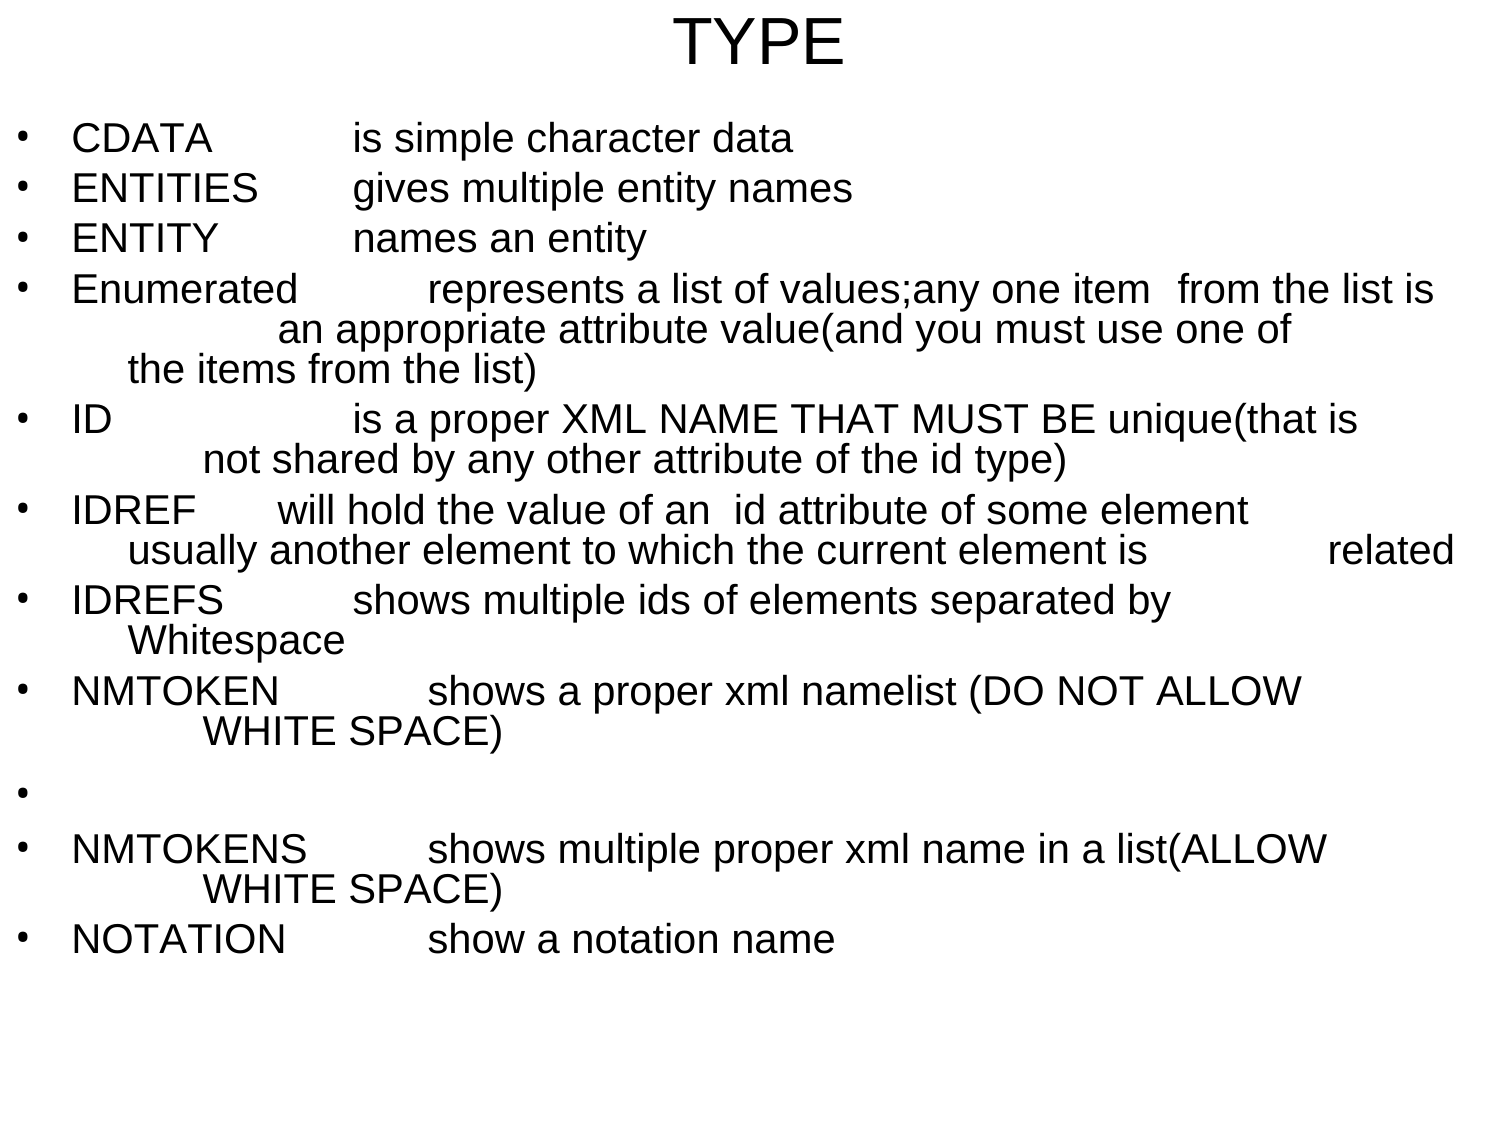

# TYPE
CDATA		is simple character data
ENTITIES		gives multiple entity names
ENTITY		names an entity
Enumerated		represents a list of values;any one item 	from the list is 			an appropriate attribute value(and you must use one of 			the items from the list)
ID			is a proper XML NAME THAT MUST BE unique(that is 			not shared by any other attribute of the id type)
IDREF		will hold the value of an id attribute of some element 			usually another element to which the current element is 			related
IDREFS		shows multiple ids of elements separated by 				Whitespace
NMTOKEN		shows a proper xml namelist (DO NOT ALLOW 				WHITE SPACE)
NMTOKENS		shows multiple proper xml name in a list(ALLOW 			WHITE SPACE)
NOTATION		show a notation name